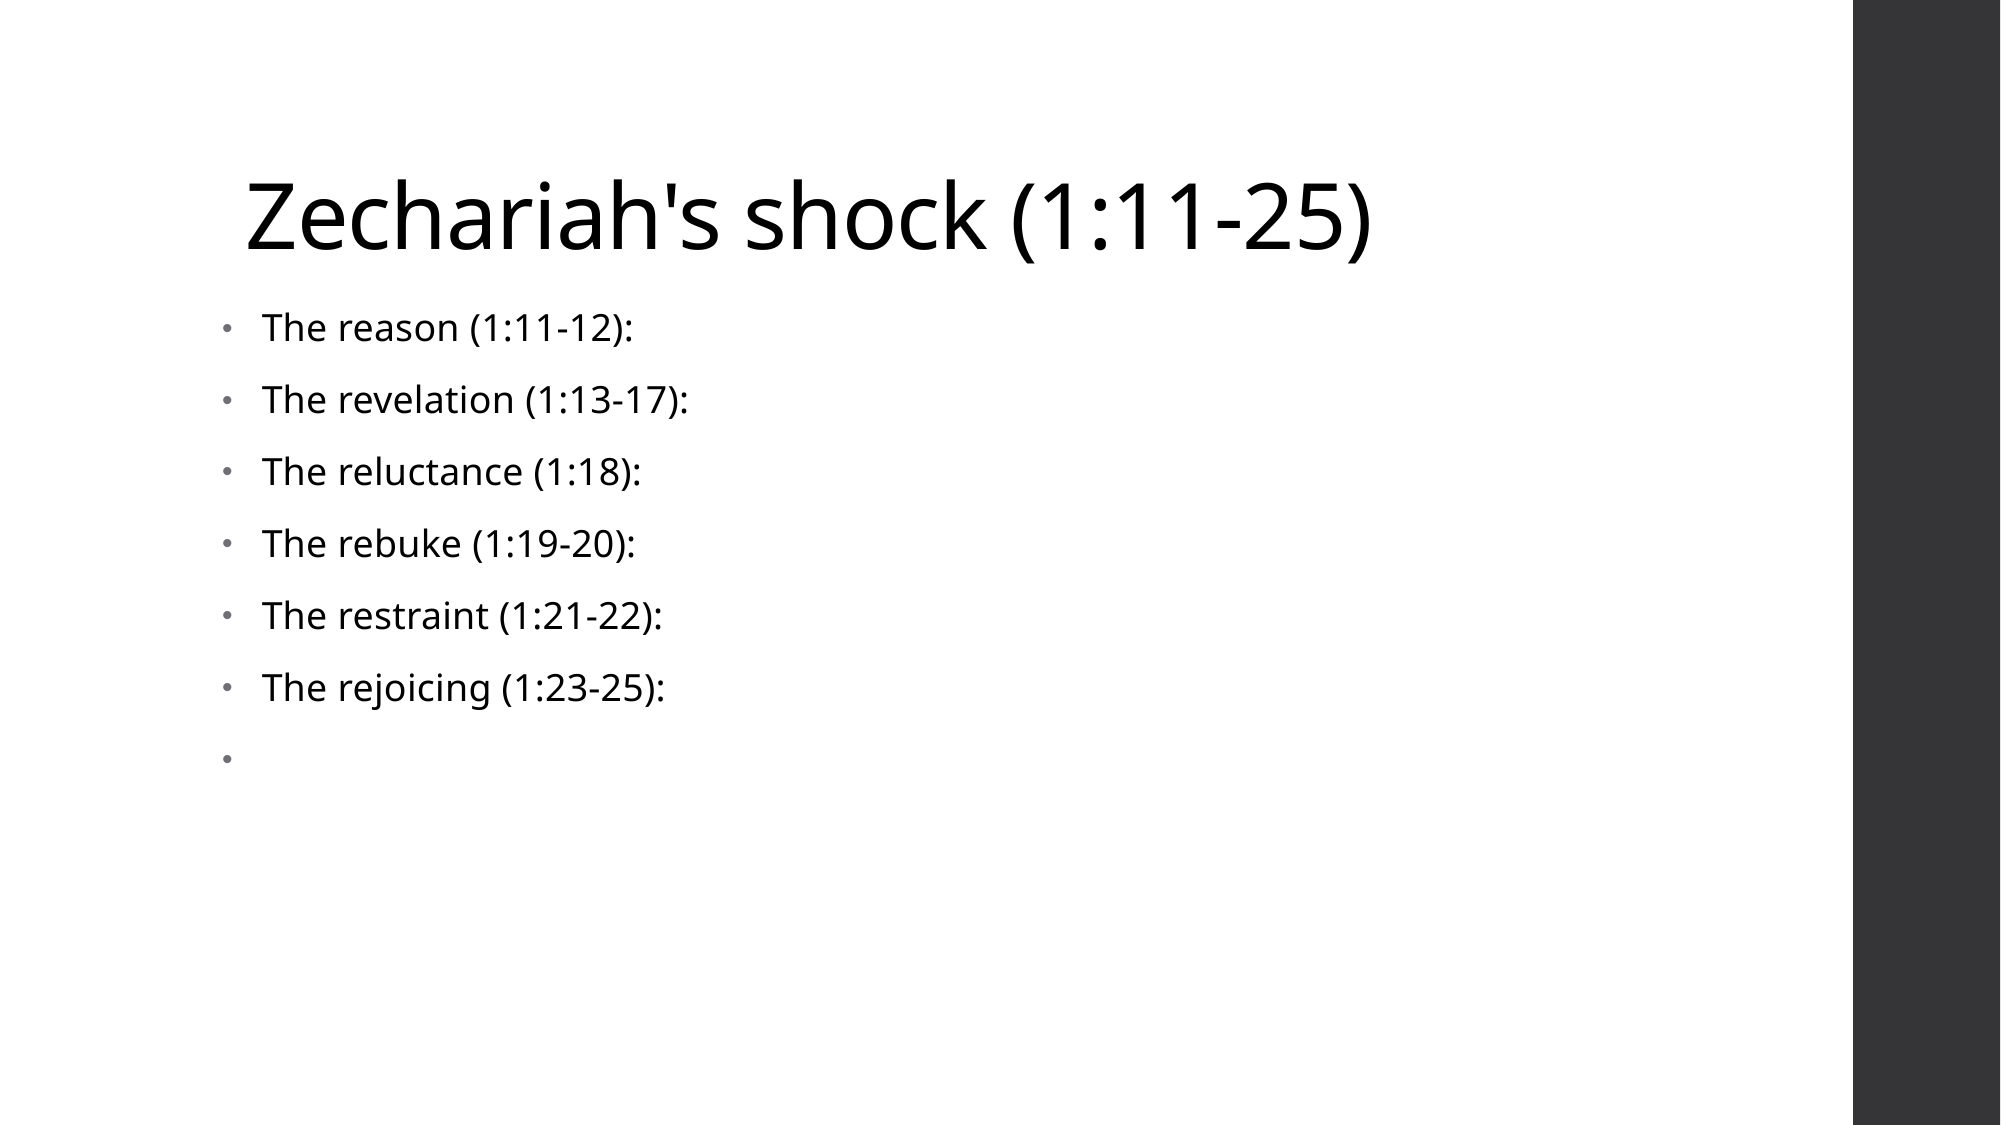

# Zechariah's shock (1:11-25)
 The reason (1:11-12):
 The revelation (1:13-17):
 The reluctance (1:18):
 The rebuke (1:19-20):
 The restraint (1:21-22):
 The rejoicing (1:23-25):